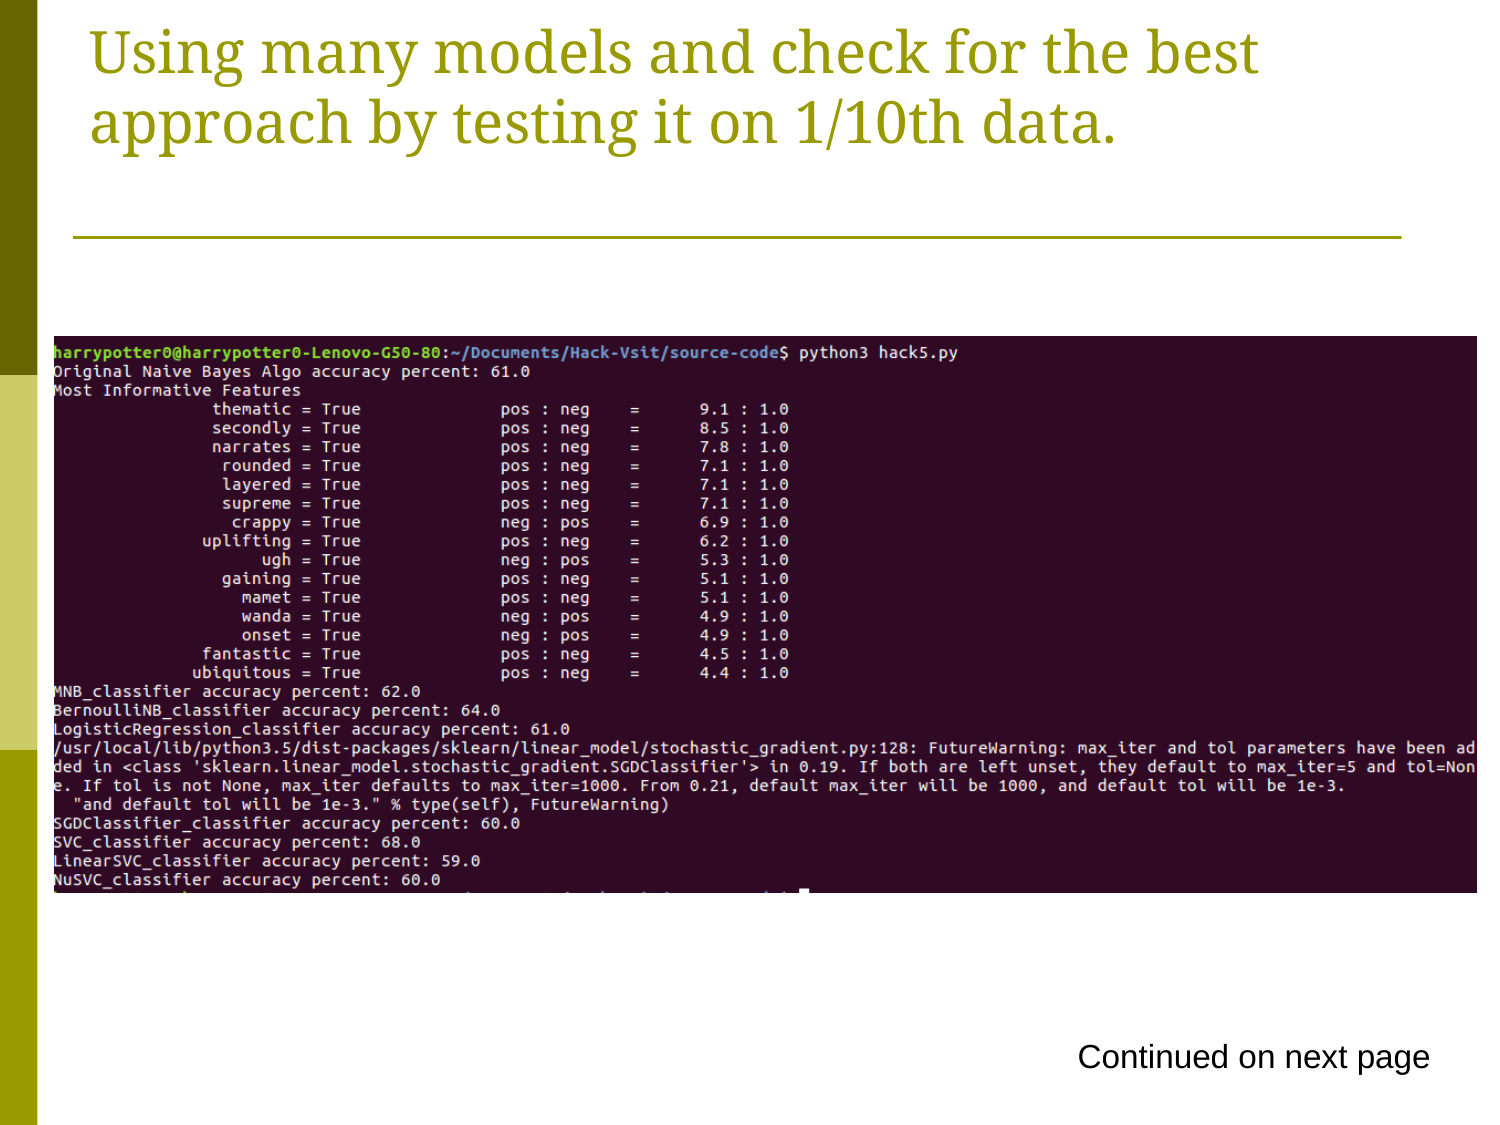

# Using many models and check for the best approach by testing it on 1/10th data.
Continued on next page